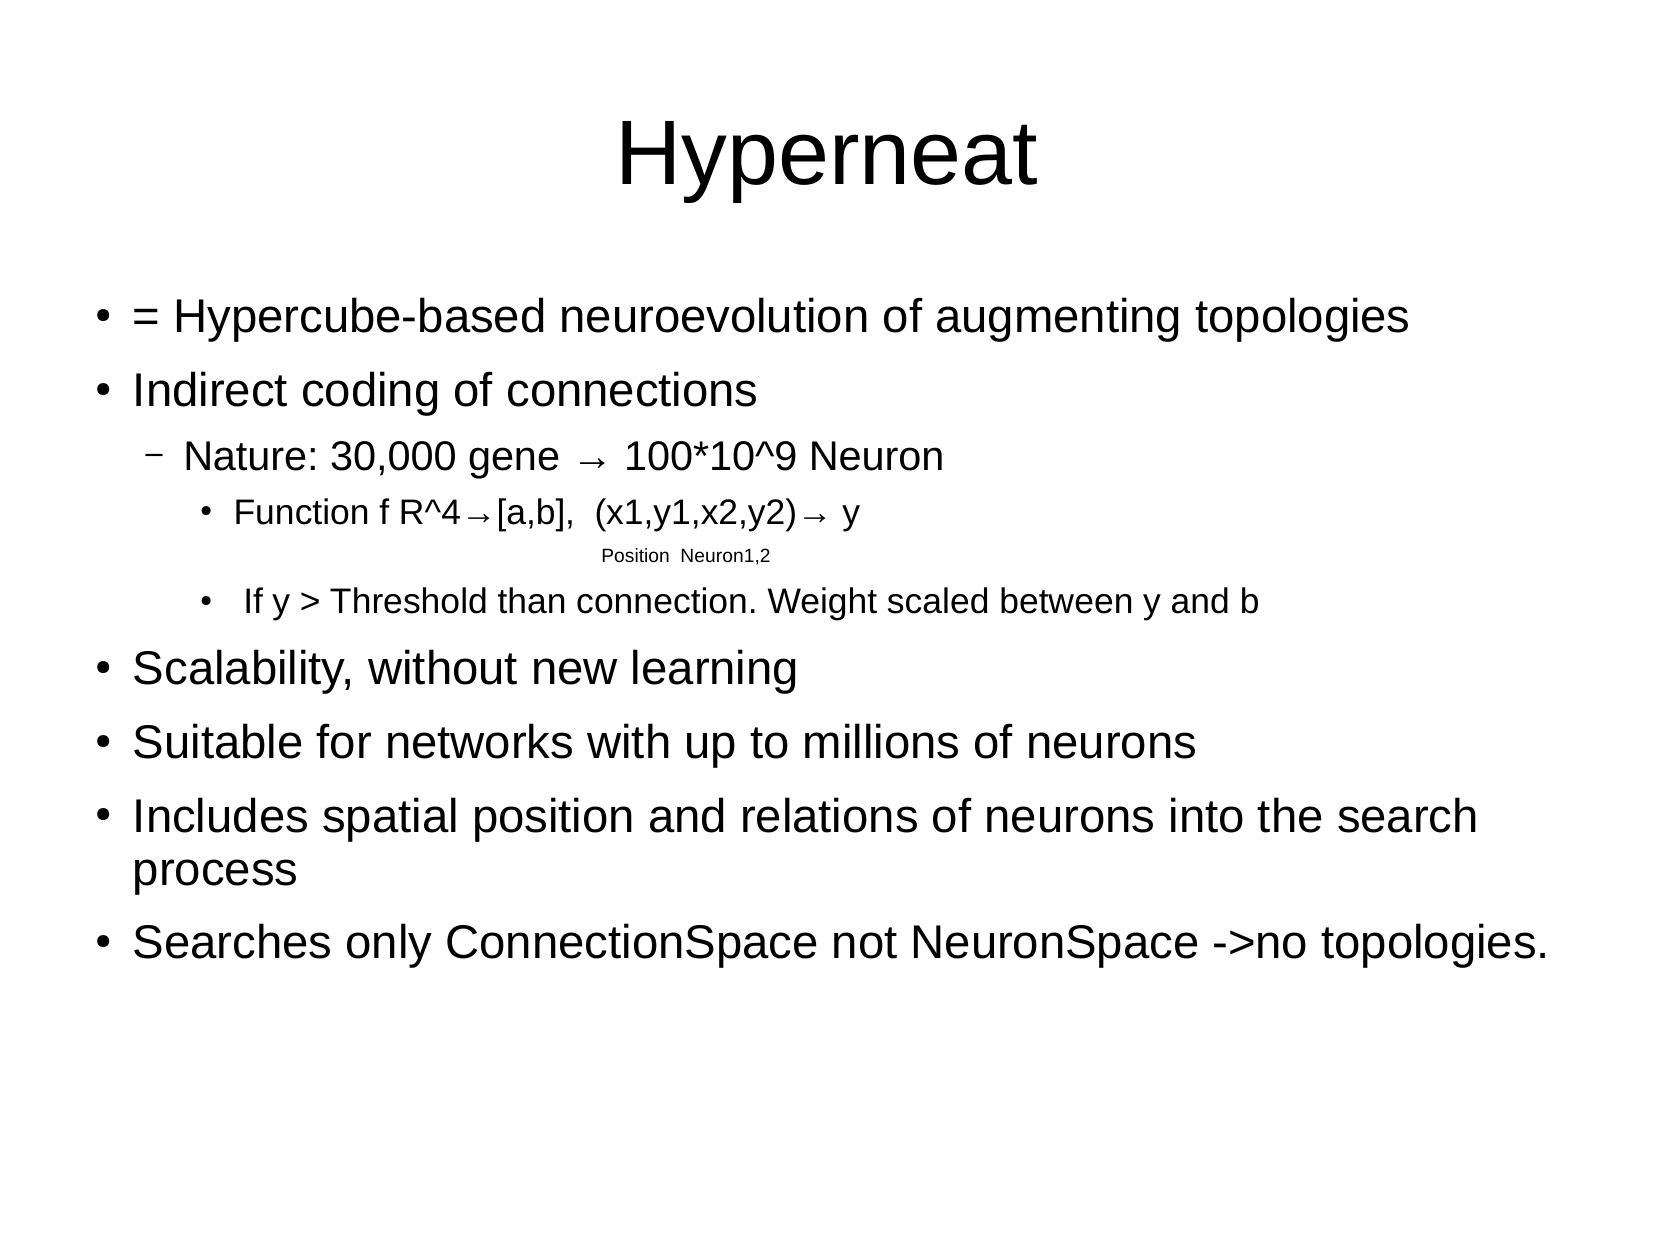

# Hyperneat
= Hypercube-based neuroevolution of augmenting topologies
Indirect coding of connections
Nature: 30,000 gene → 100*10^9 Neuron
Function f R^4→[a,b], (x1,y1,x2,y2)→ y
 Position Neuron1,2
 If y > Threshold than connection. Weight scaled between y and b
Scalability, without new learning
Suitable for networks with up to millions of neurons
Includes spatial position and relations of neurons into the search process
Searches only ConnectionSpace not NeuronSpace ->no topologies.